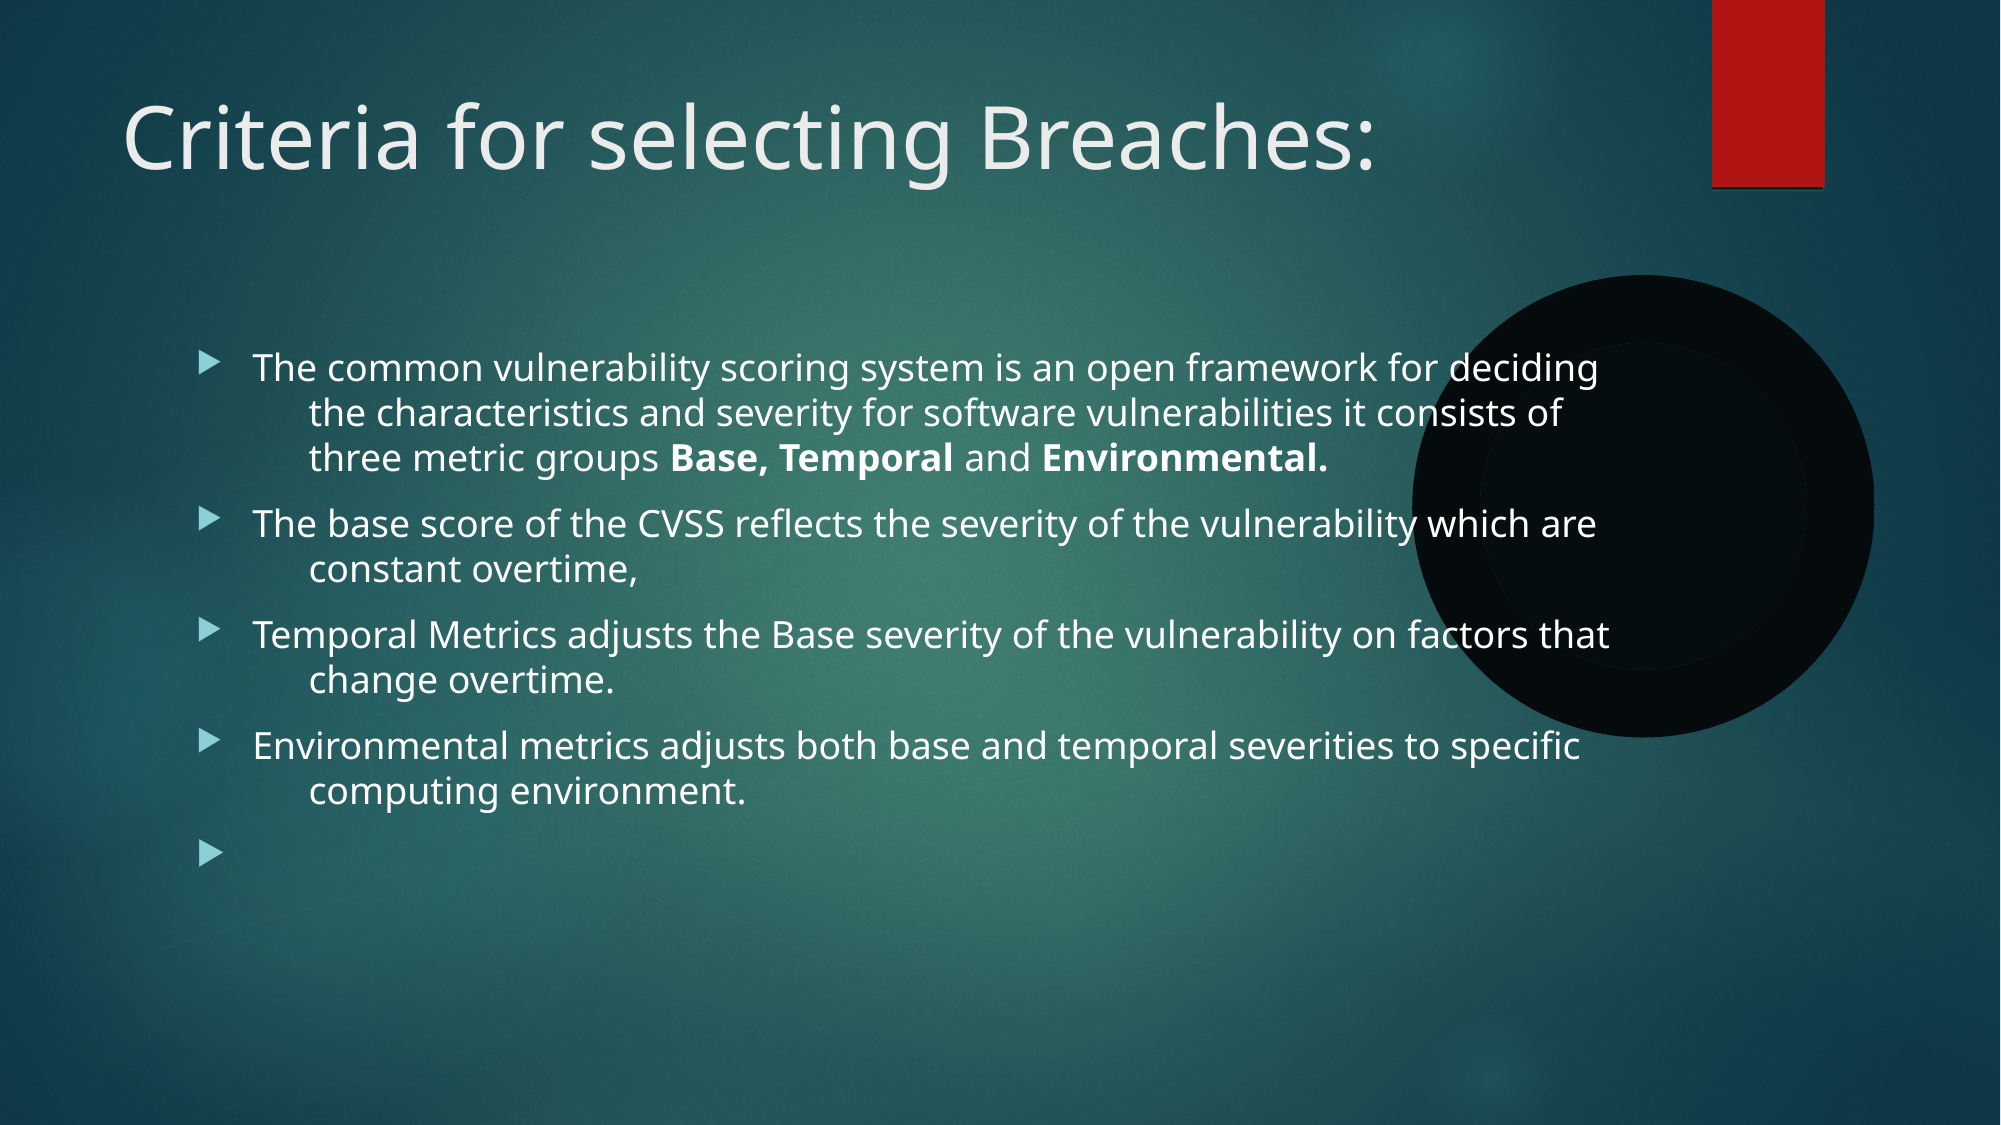

# Criteria for selecting Breaches:
The common vulnerability scoring system is an open framework for deciding the characteristics and severity for software vulnerabilities it consists of three metric groups Base, Temporal and Environmental.
The base score of the CVSS reflects the severity of the vulnerability which are constant overtime,
Temporal Metrics adjusts the Base severity of the vulnerability on factors that change overtime.
Environmental metrics adjusts both base and temporal severities to specific computing environment.